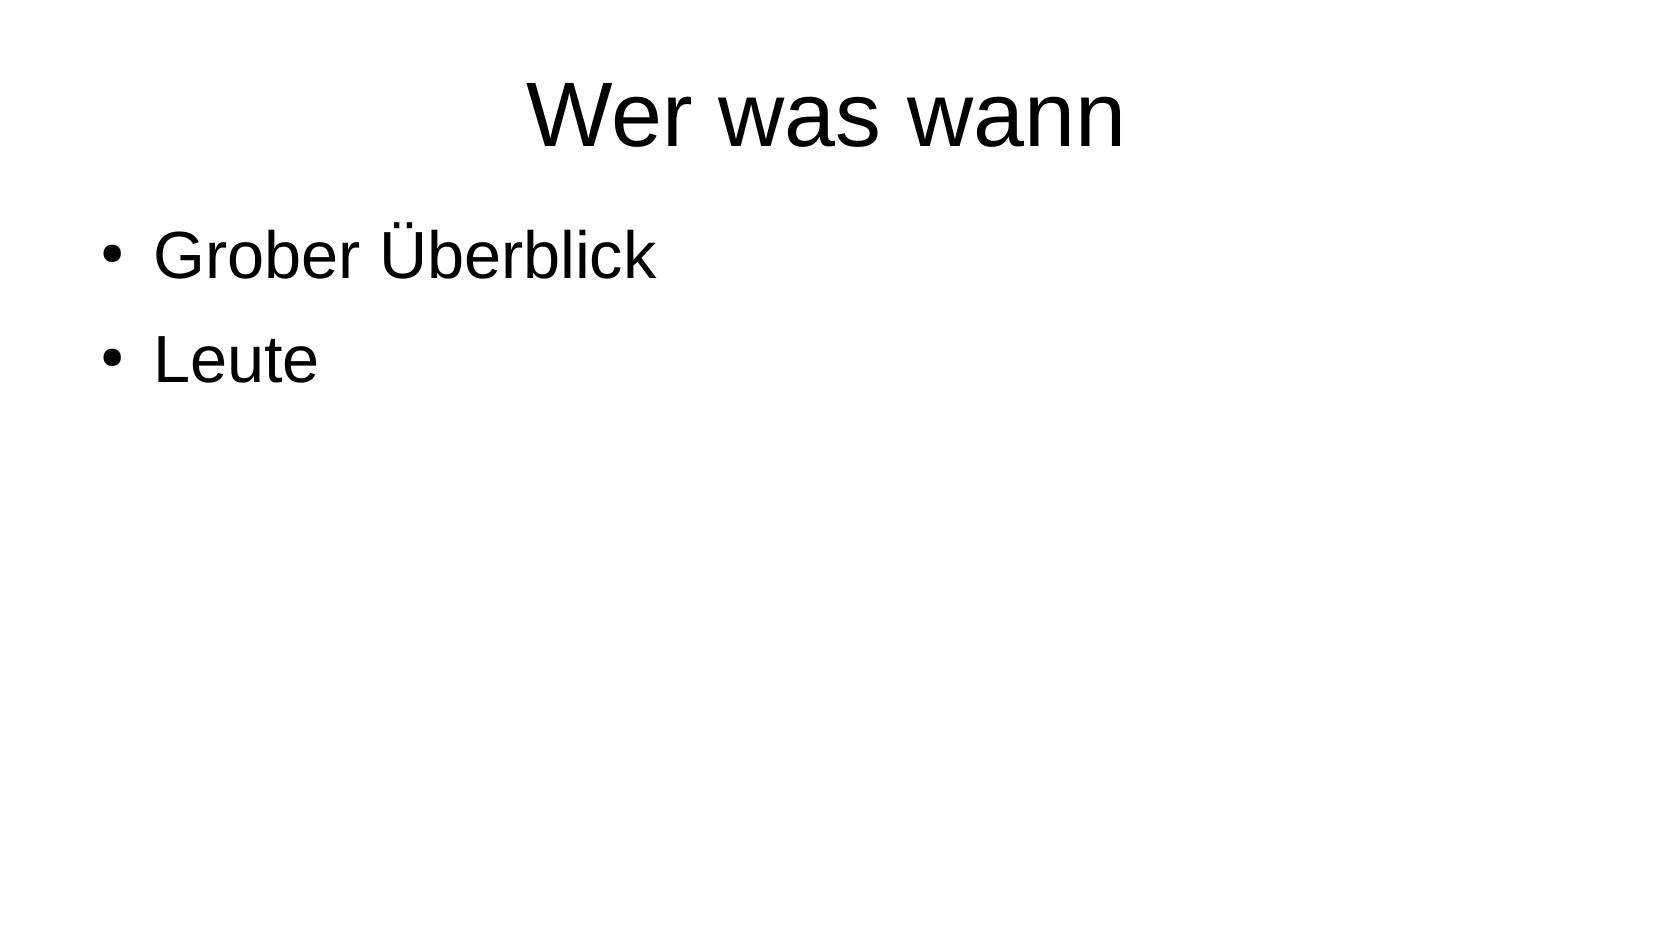

# Wer was wann
Grober Überblick
Leute